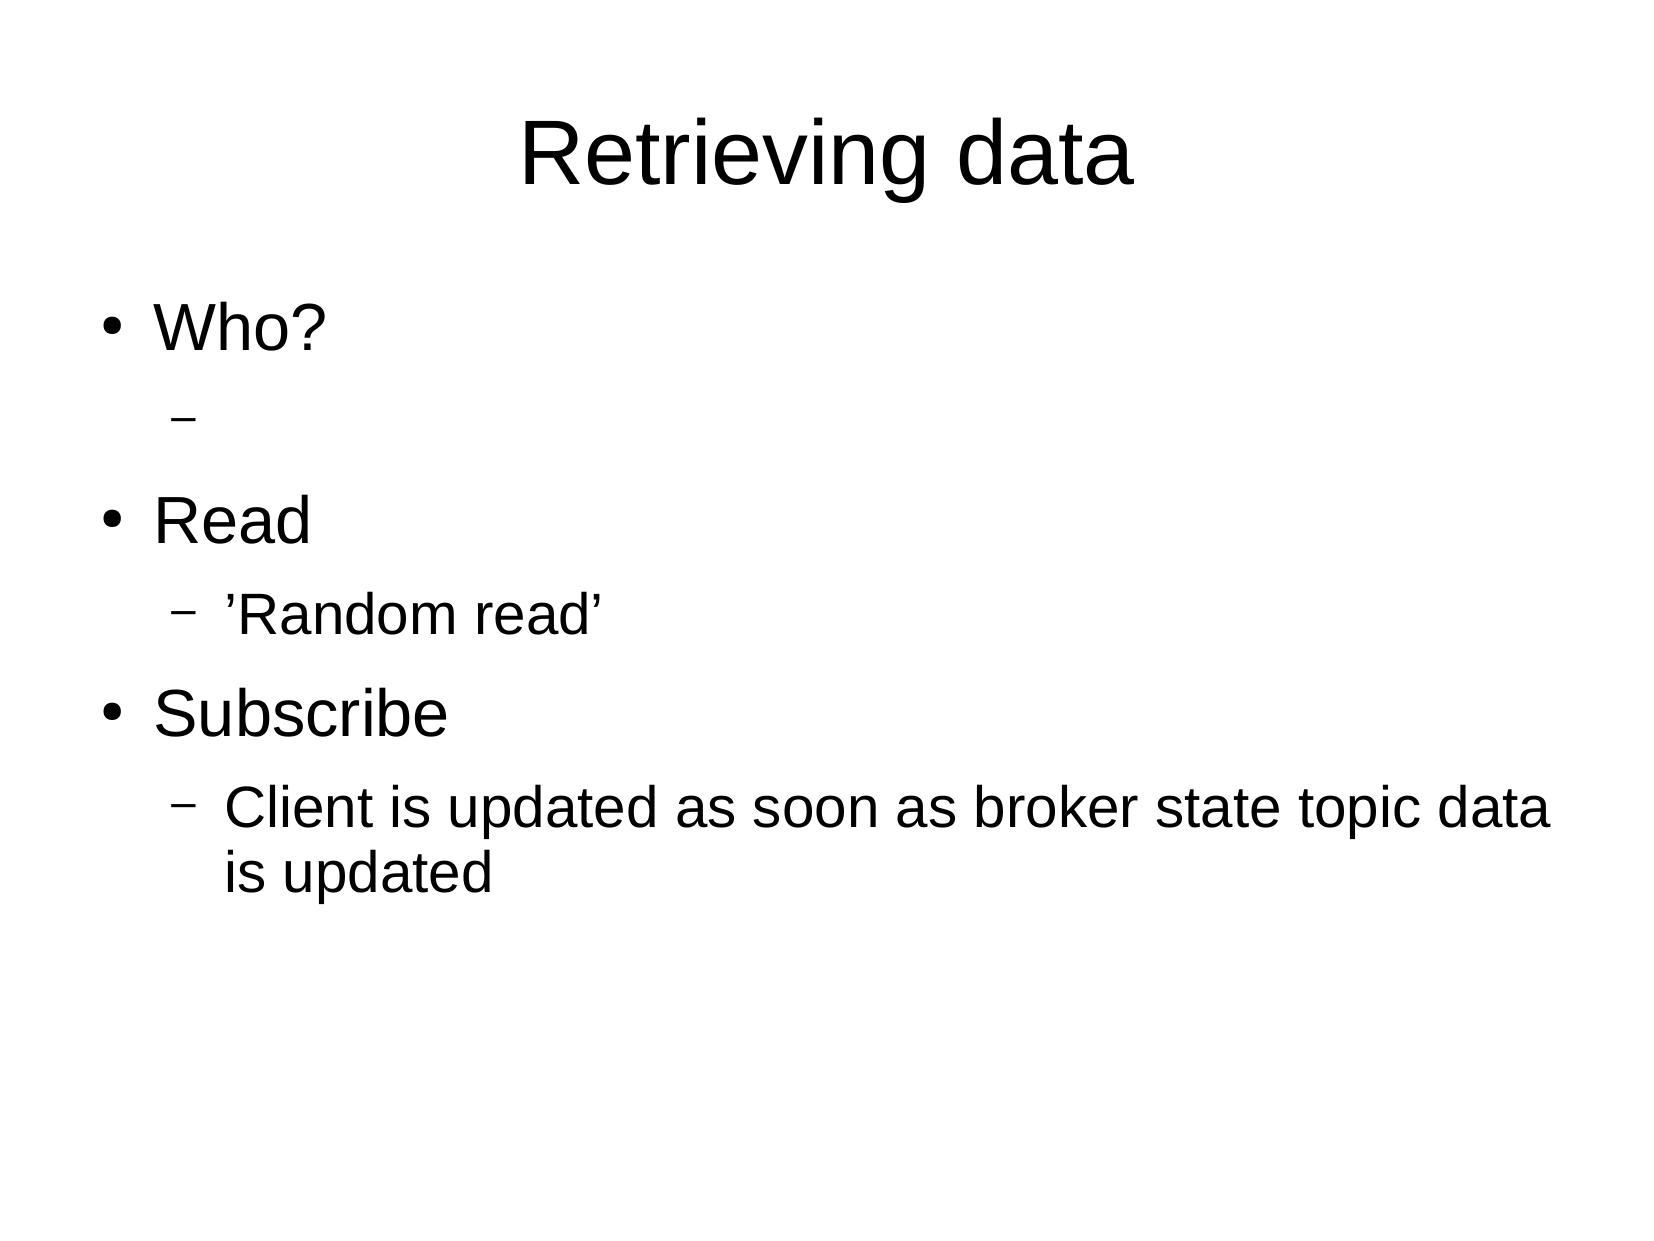

# Retrieving data
Who?
Read
’Random read’
Subscribe
Client is updated as soon as broker state topic data is updated